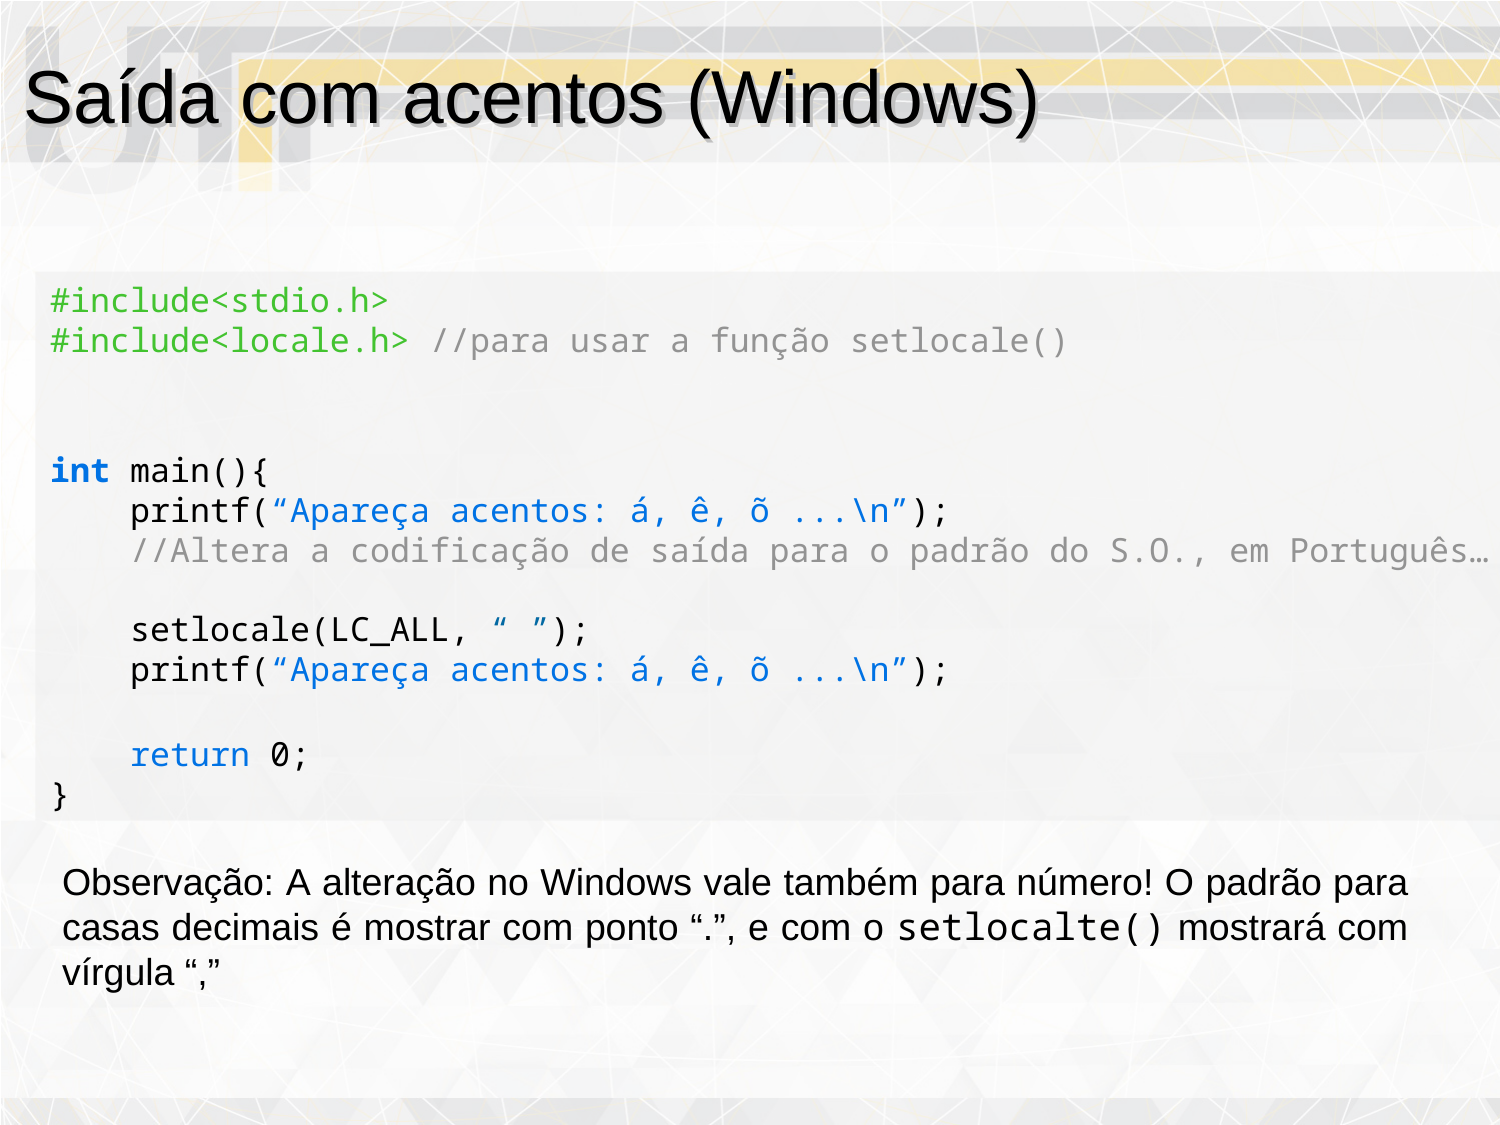

# Saída com acentos (Windows)
#include<stdio.h>
#include<locale.h> //para usar a função setlocale()
int main(){
 printf(“Apareça acentos: á, ê, õ ...\n”);
 //Altera a codificação de saída para o padrão do S.O., em Português…
 setlocale(LC_ALL, “ ”);
 printf(“Apareça acentos: á, ê, õ ...\n”);
 return 0;
}
Observação: A alteração no Windows vale também para número! O padrão para casas decimais é mostrar com ponto “.”, e com o setlocalte() mostrará com vírgula “,”